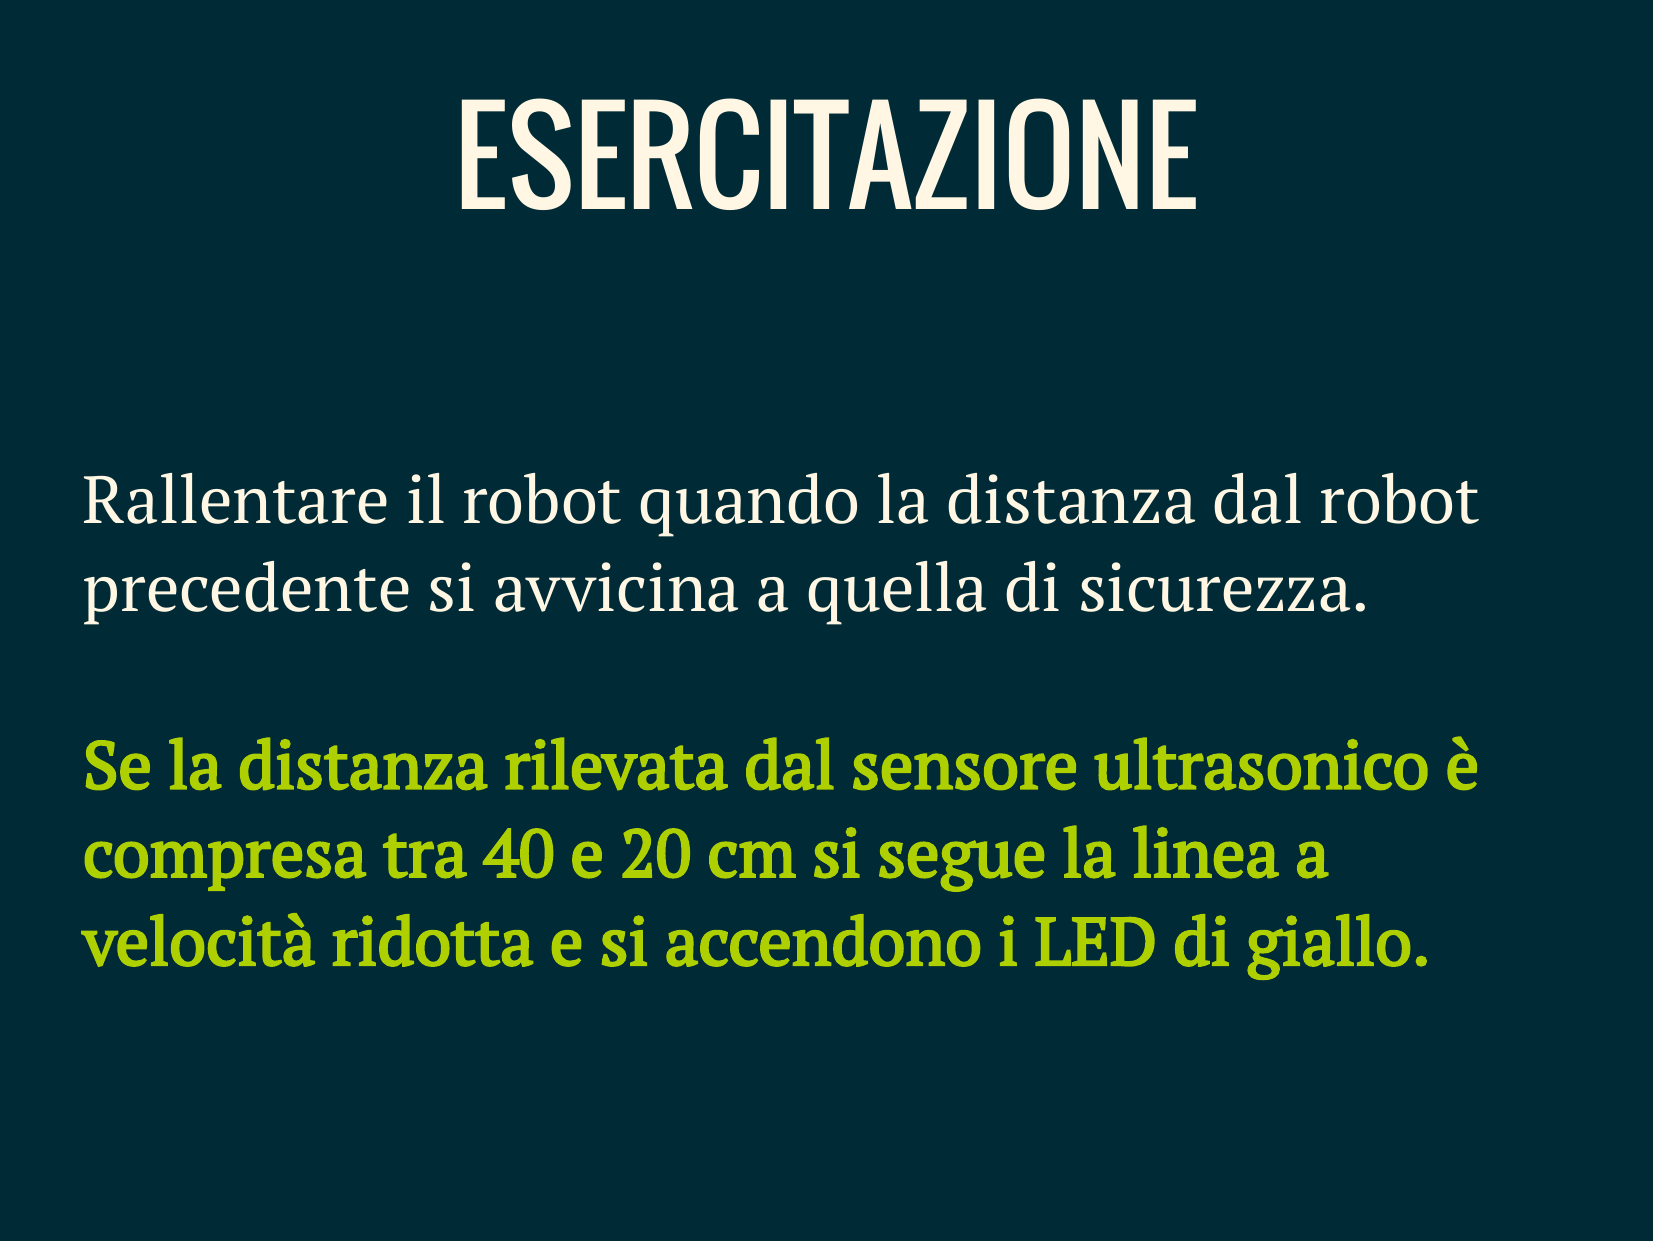

# Esercitazione
Rallentare il robot quando la distanza dal robot precedente si avvicina a quella di sicurezza.
Se la distanza rilevata dal sensore ultrasonico è compresa tra 40 e 20 cm si segue la linea a velocità ridotta e si accendono i LED di giallo.